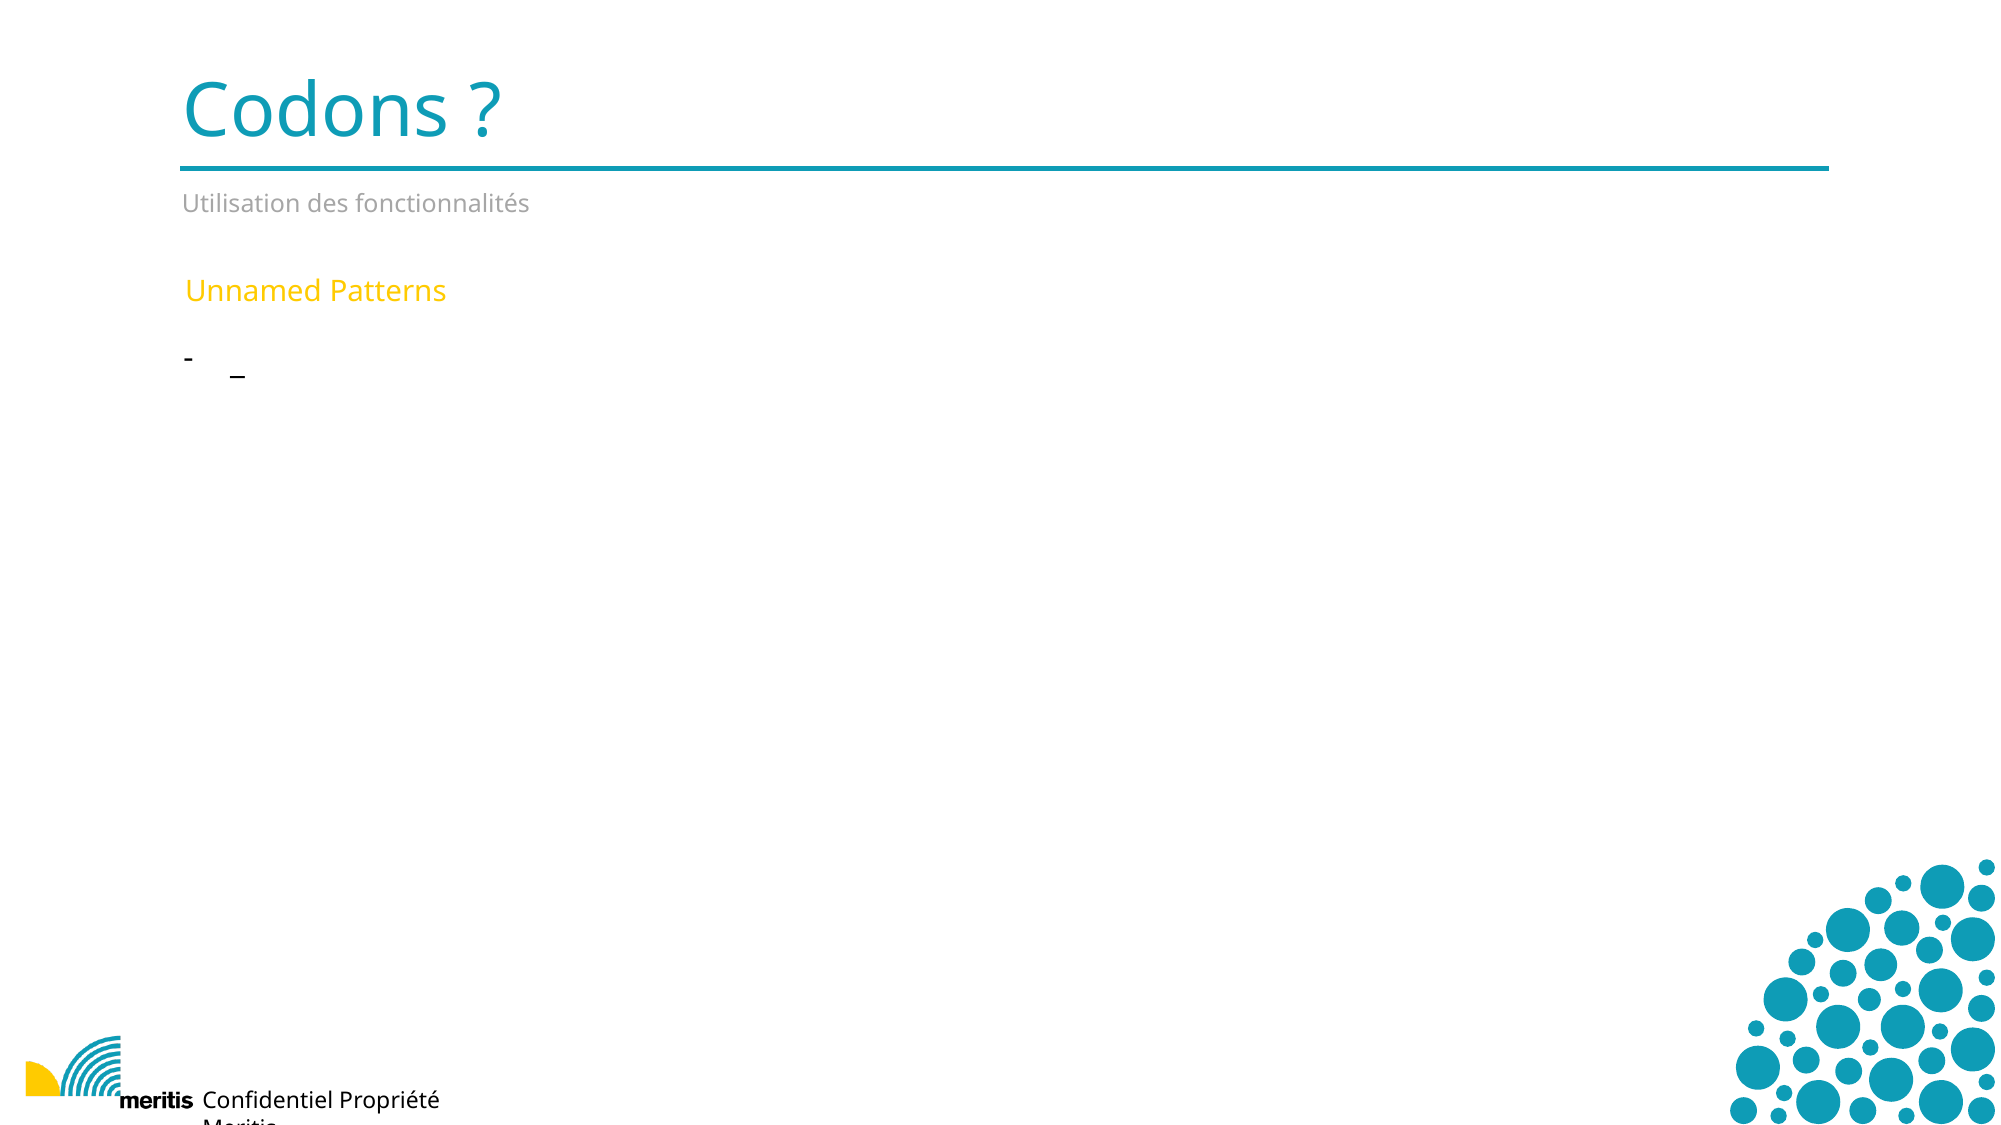

# Codons ?
Utilisation des fonctionnalités
Unnamed Patterns
_